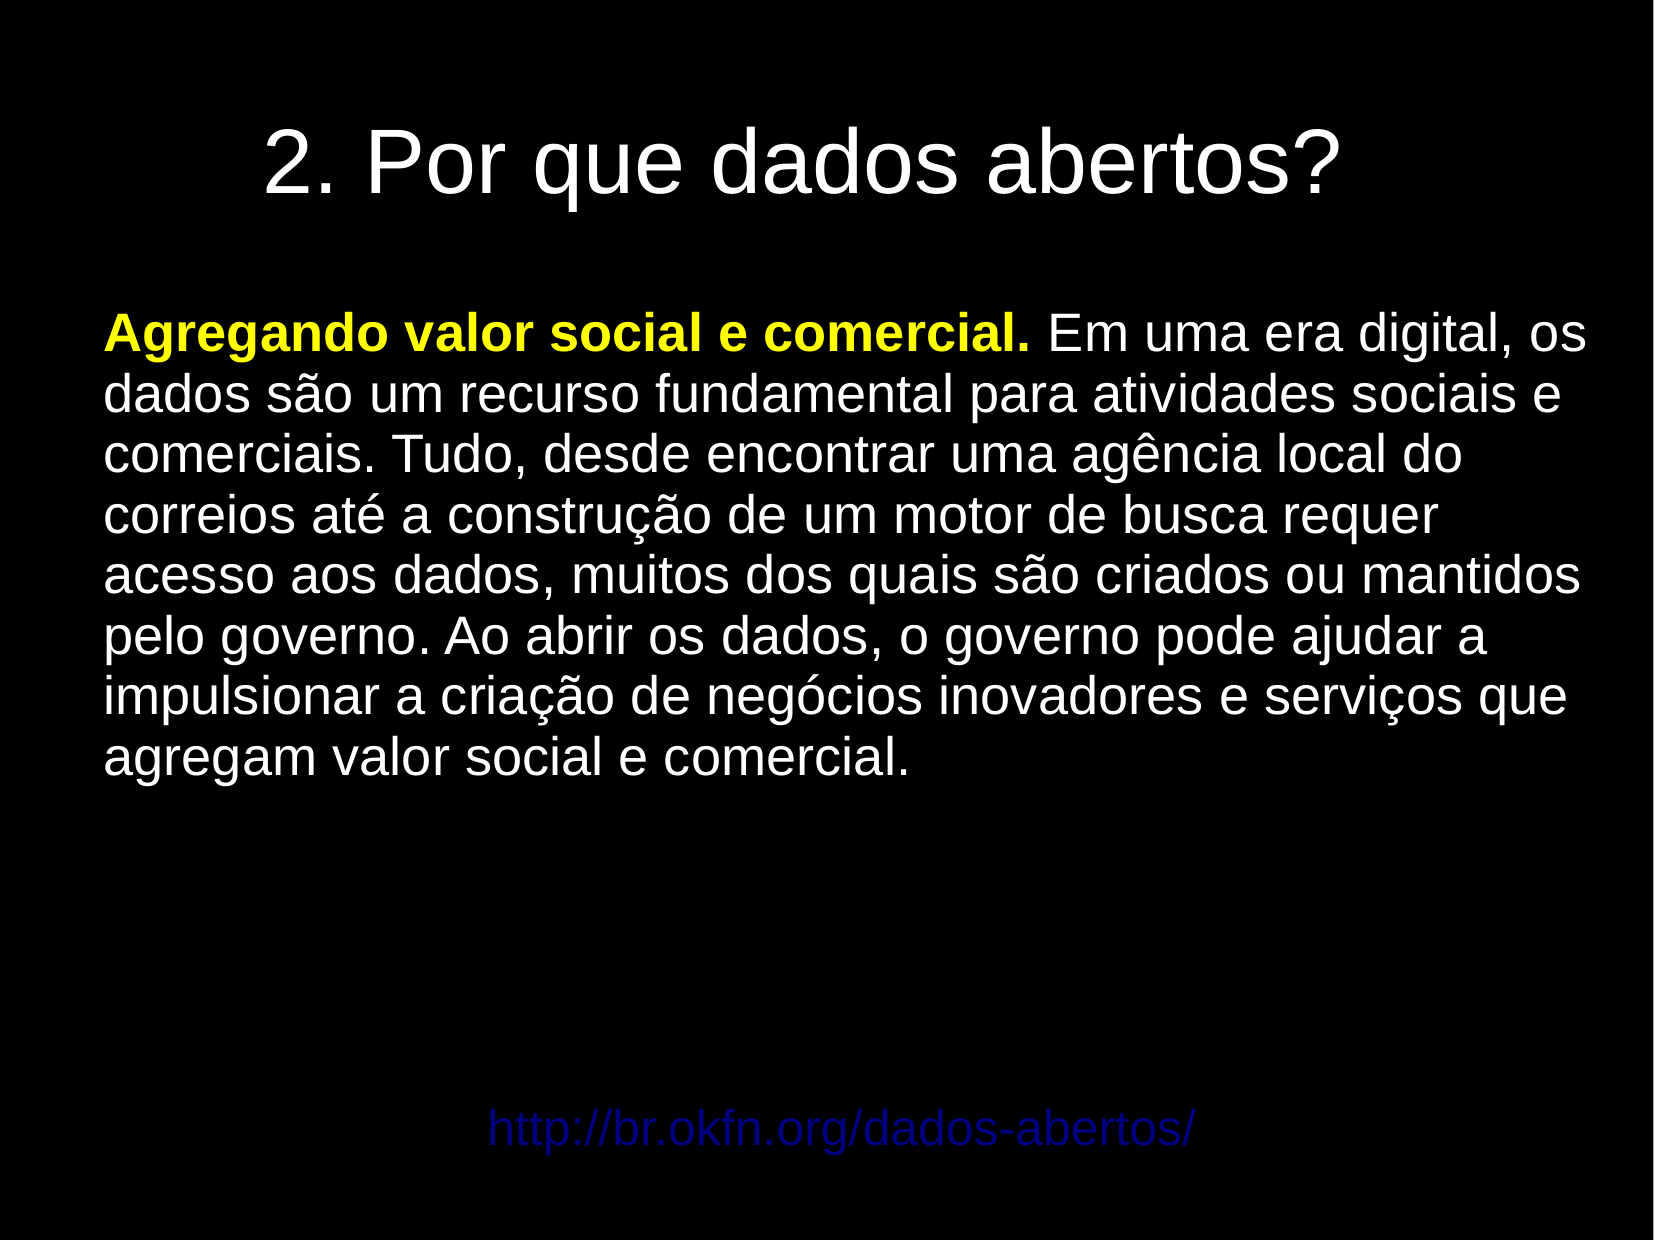

# 2. Por que dados abertos?
Agregando valor social e comercial. Em uma era digital, os dados são um recurso fundamental para atividades sociais e comerciais. Tudo, desde encontrar uma agência local do correios até a construção de um motor de busca requer acesso aos dados, muitos dos quais são criados ou mantidos pelo governo. Ao abrir os dados, o governo pode ajudar a impulsionar a criação de negócios inovadores e serviços que agregam valor social e comercial.
http://br.okfn.org/dados-abertos/